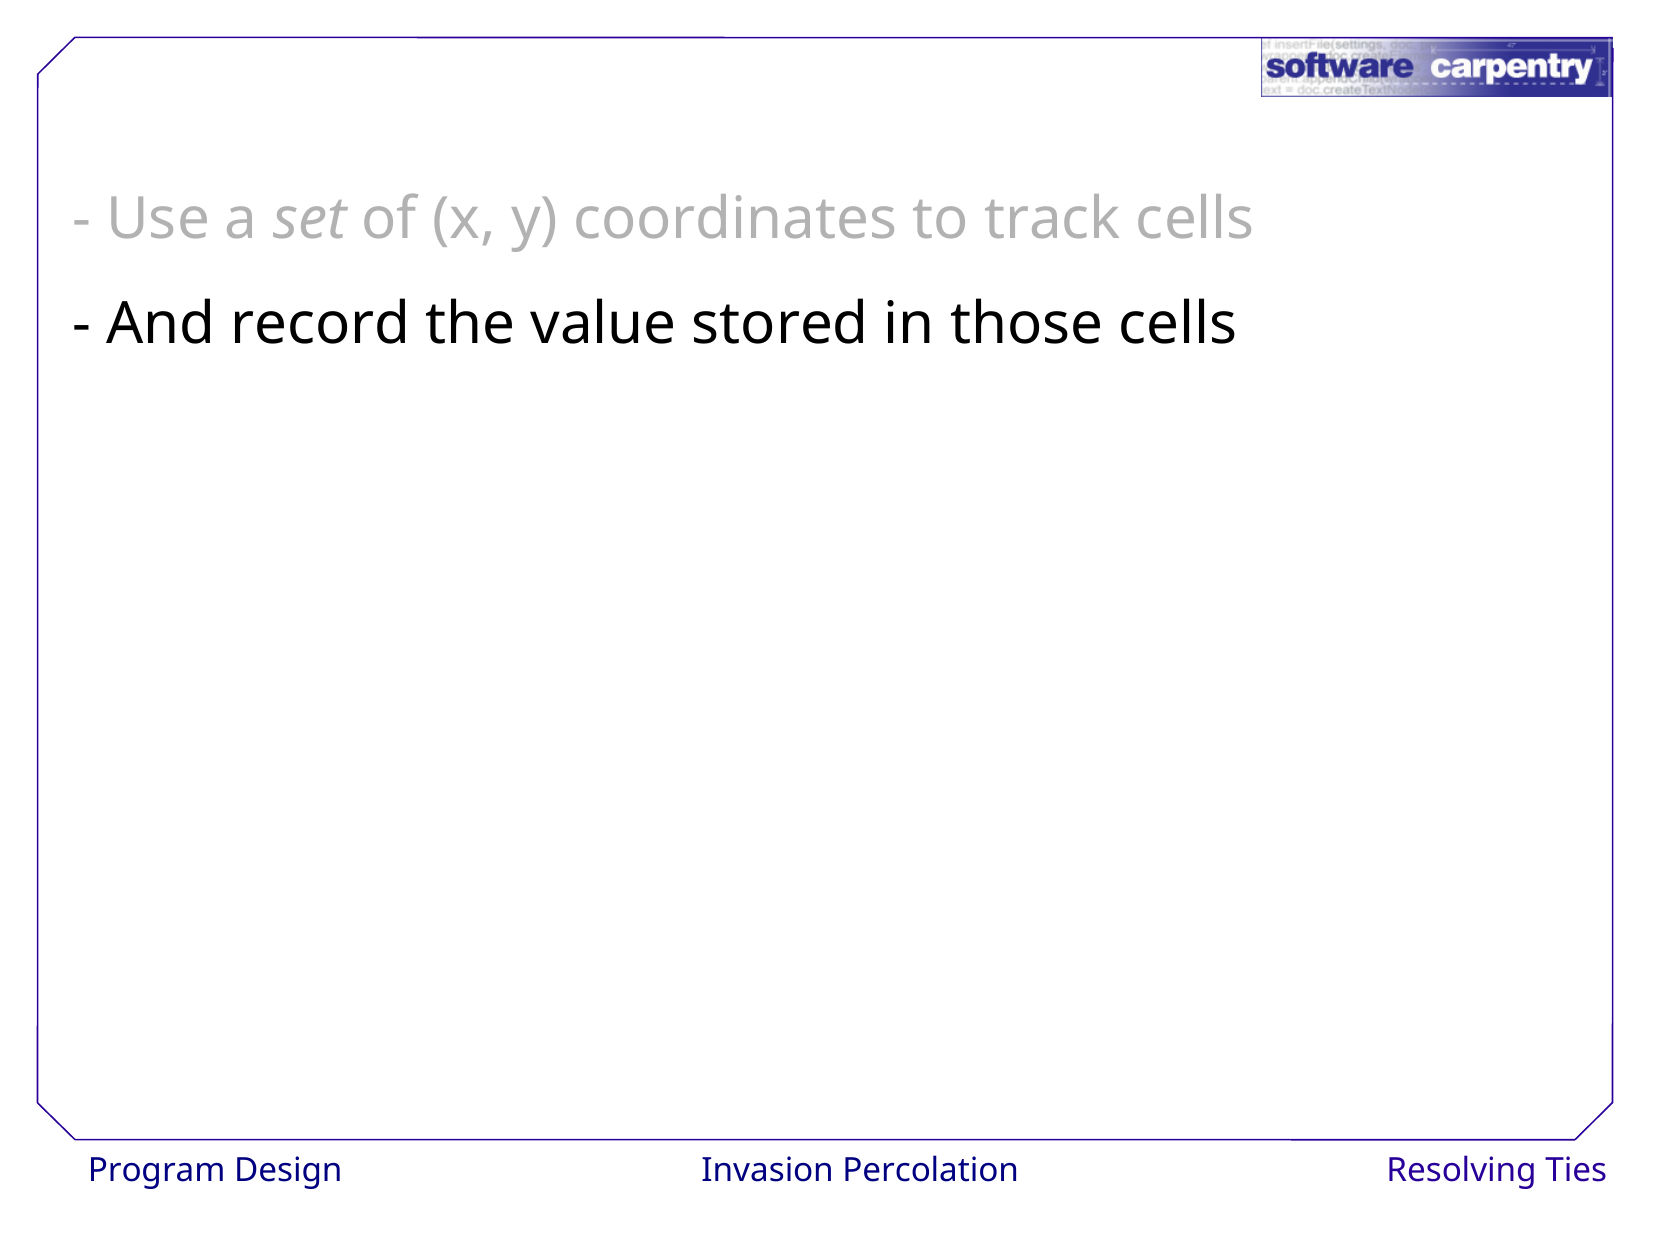

- Use a set of (x, y) coordinates to track cells
- And record the value stored in those cells